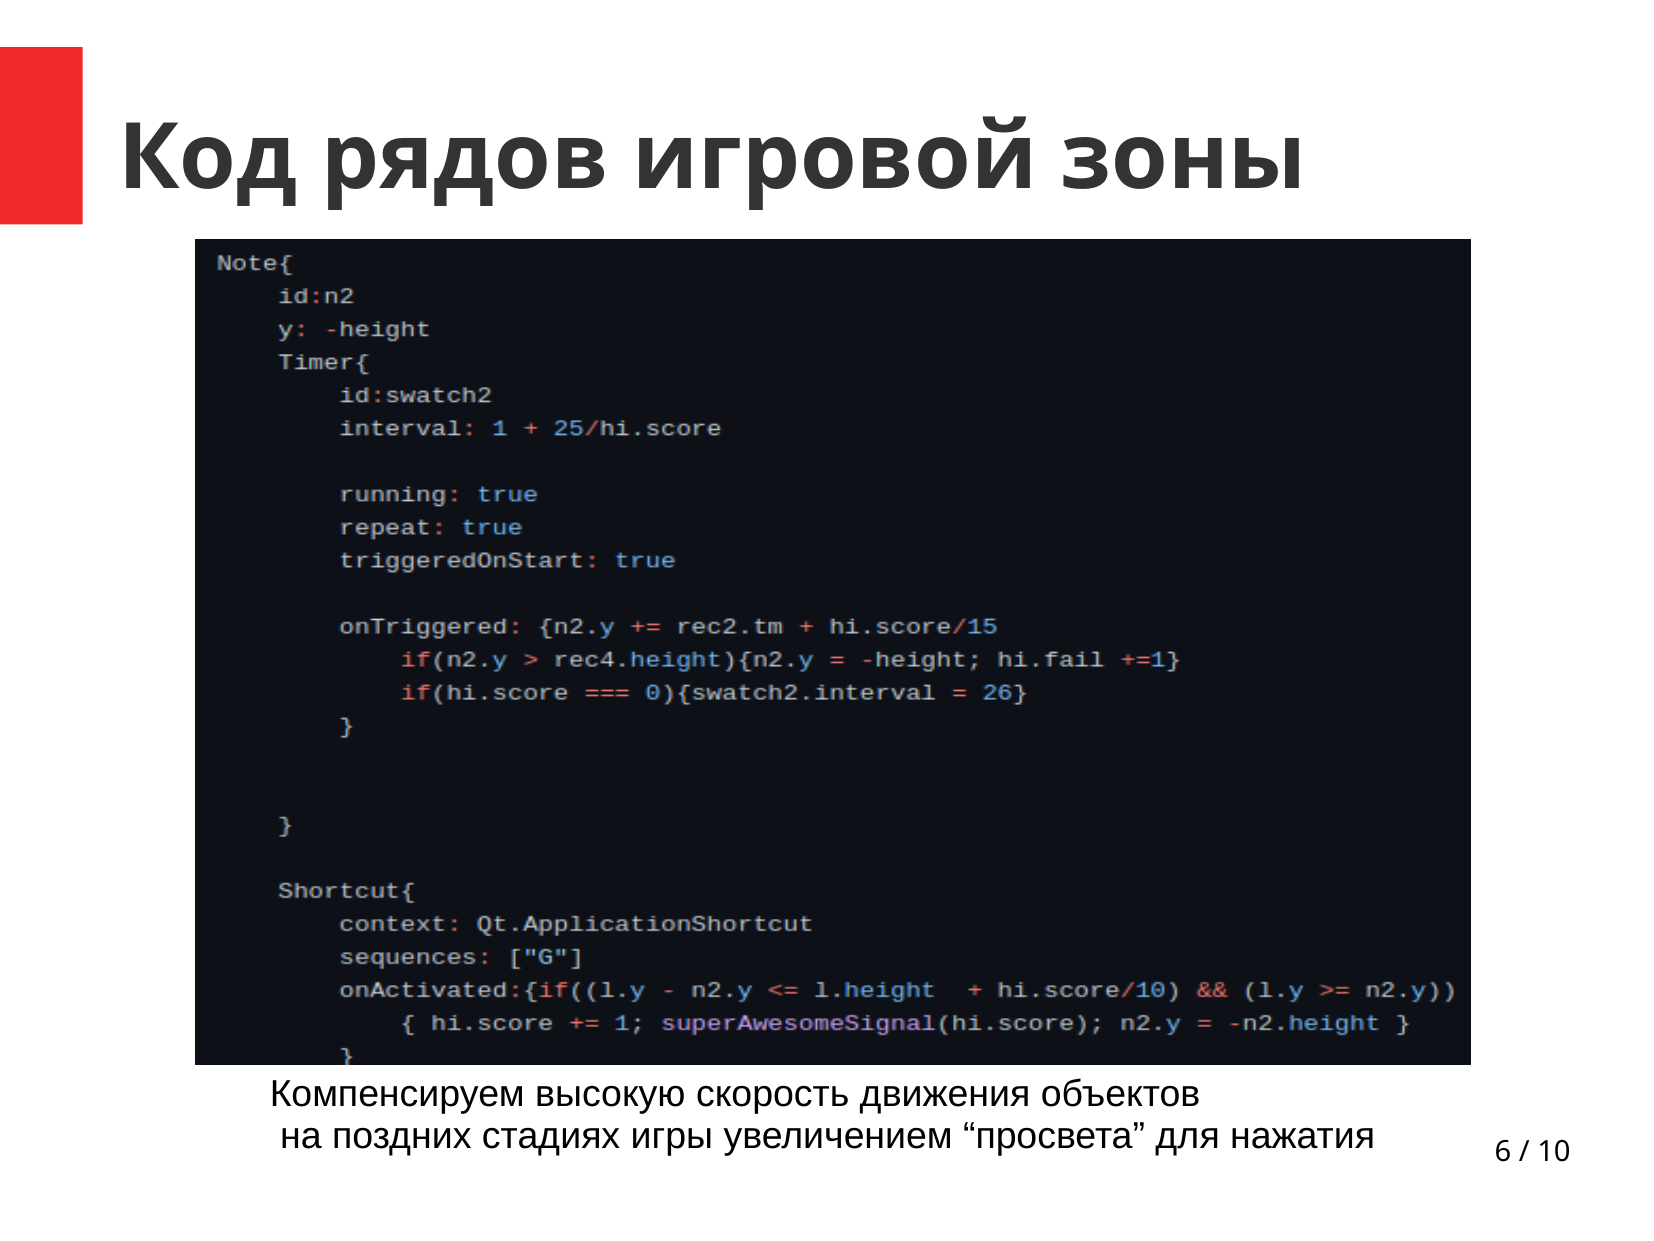

# Код рядов игровой зоны
Компенсируем высокую скорость движения объектов
 на поздних стадиях игры увеличением “просвета” для нажатия
6